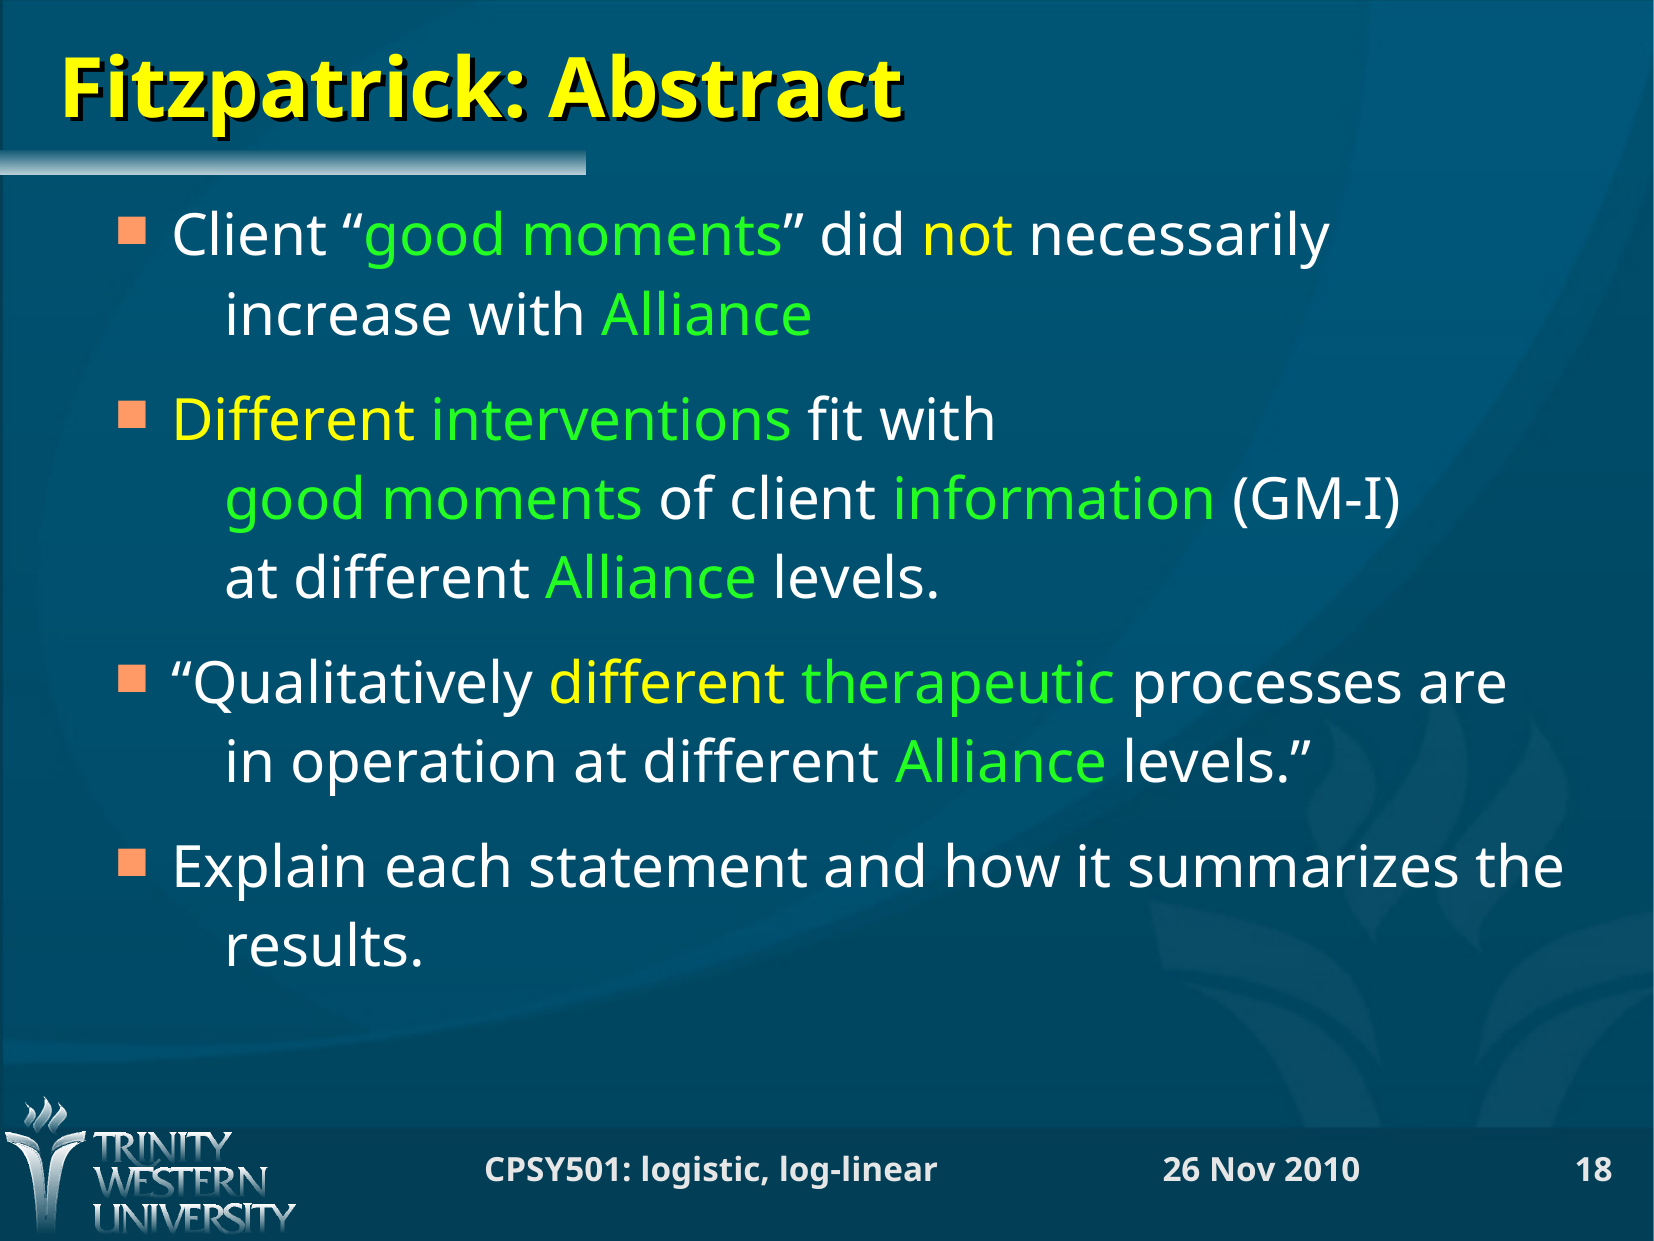

# Fitzpatrick: Abstract
Client “good moments” did not necessarily increase with Alliance
Different interventions fit with
good moments of client information (GM-I)
at different Alliance levels.
“Qualitatively different therapeutic processes are in operation at different Alliance levels.”
Explain each statement and how it summarizes the results.
CPSY501: logistic, log-linear
26 Nov 2010
18